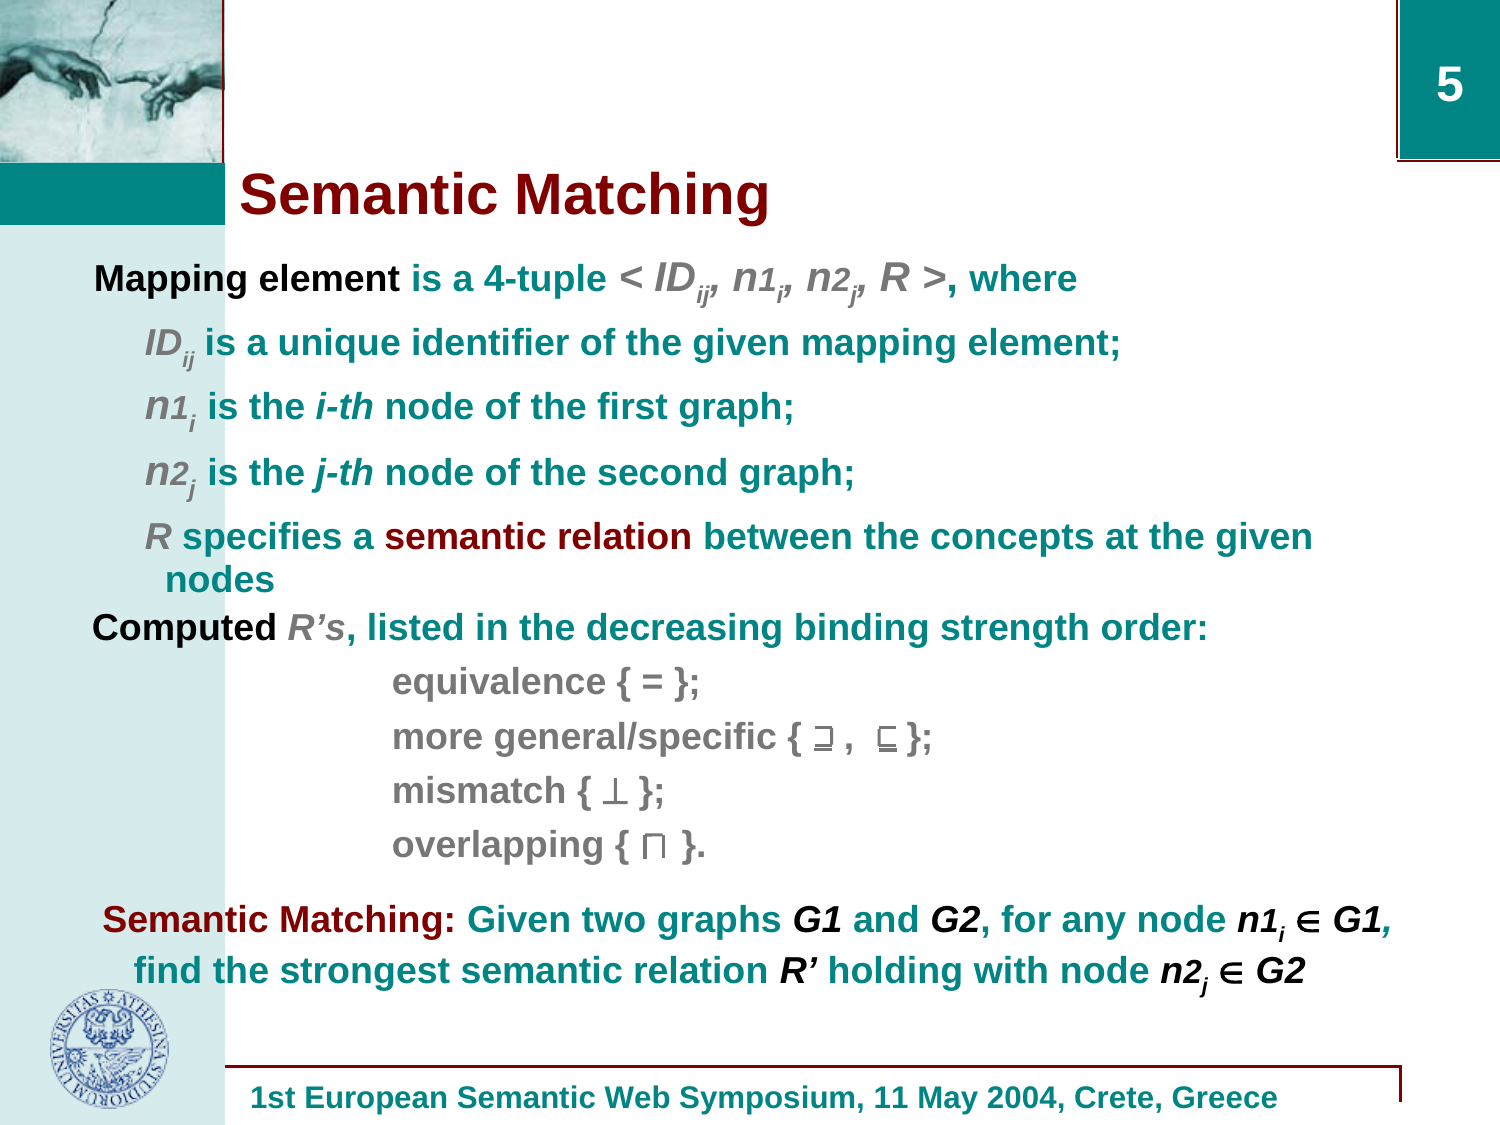

5
Semantic Matching
# Mapping element is a 4-tuple < IDij, n1i, n2j, R >, where
 IDij is a unique identifier of the given mapping element;
 n1i is the i-th node of the first graph;
 n2j is the j-th node of the second graph;
 R specifies a semantic relation between the concepts at the given nodes
Computed R’s, listed in the decreasing binding strength order:
equivalence { = };
		more general/specific { , };
		mismatch {  };
	overlapping { }.
Semantic Matching: Given two graphs G1 and G2, for any node n1i  G1, find the strongest semantic relation R’ holding with node n2j  G2